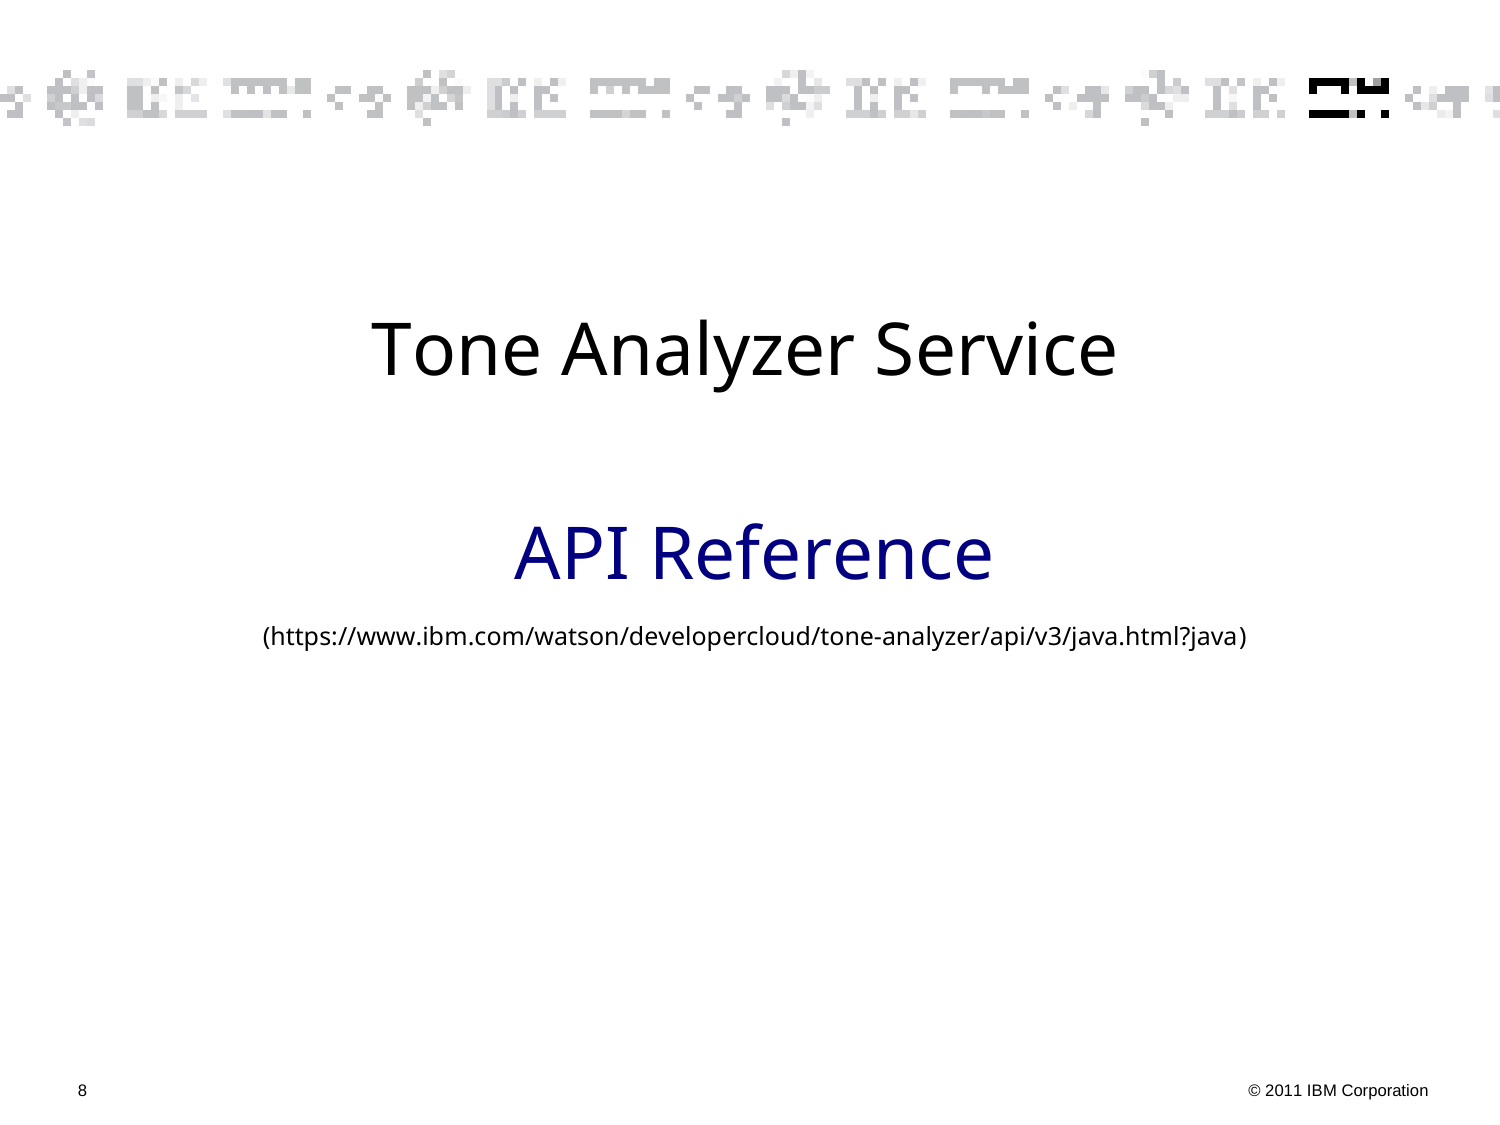

# Tone Analyzer Service
API Reference
(https://www.ibm.com/watson/developercloud/tone-analyzer/api/v3/java.html?java)
8